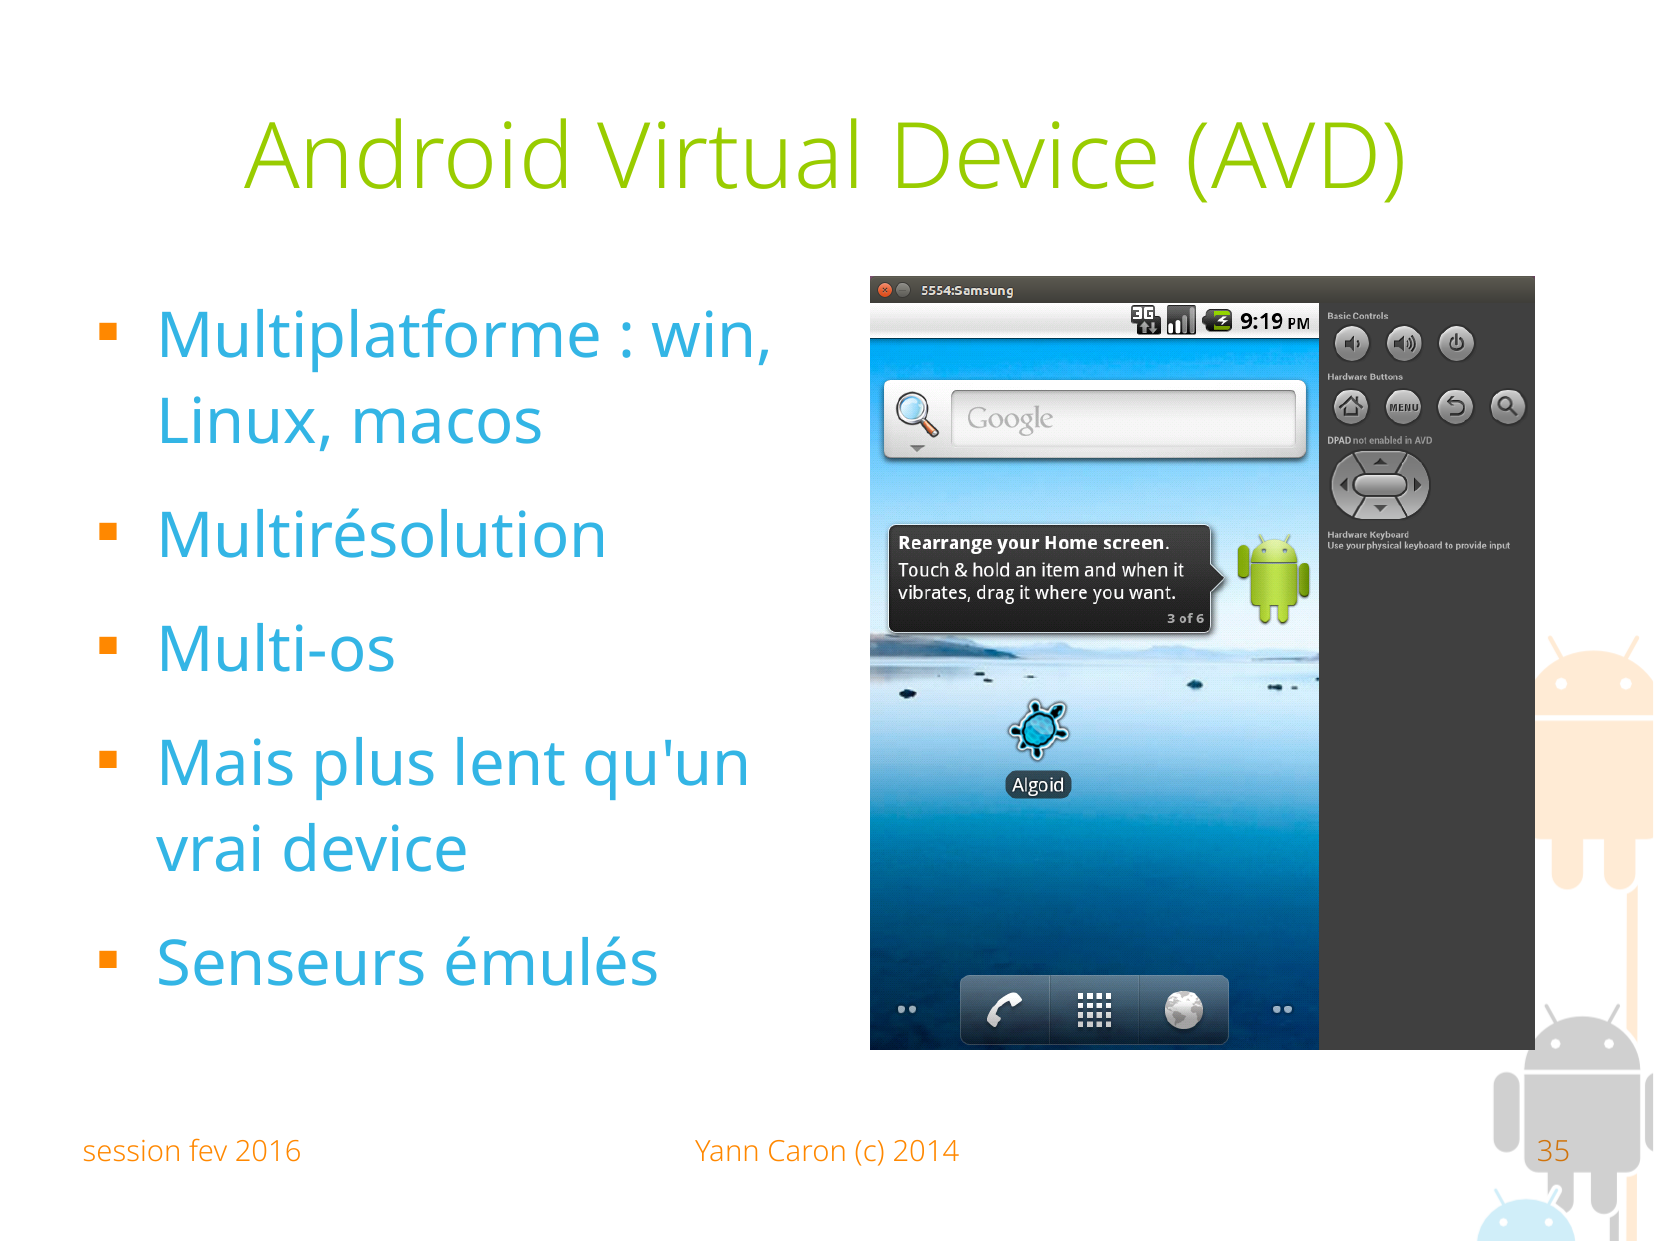

# Android Virtual Device (AVD)
Multiplatforme : win, Linux, macos
Multirésolution
Multi-os
Mais plus lent qu'un vrai device
Senseurs émulés
session fev 2016
Yann Caron (c) 2014
35